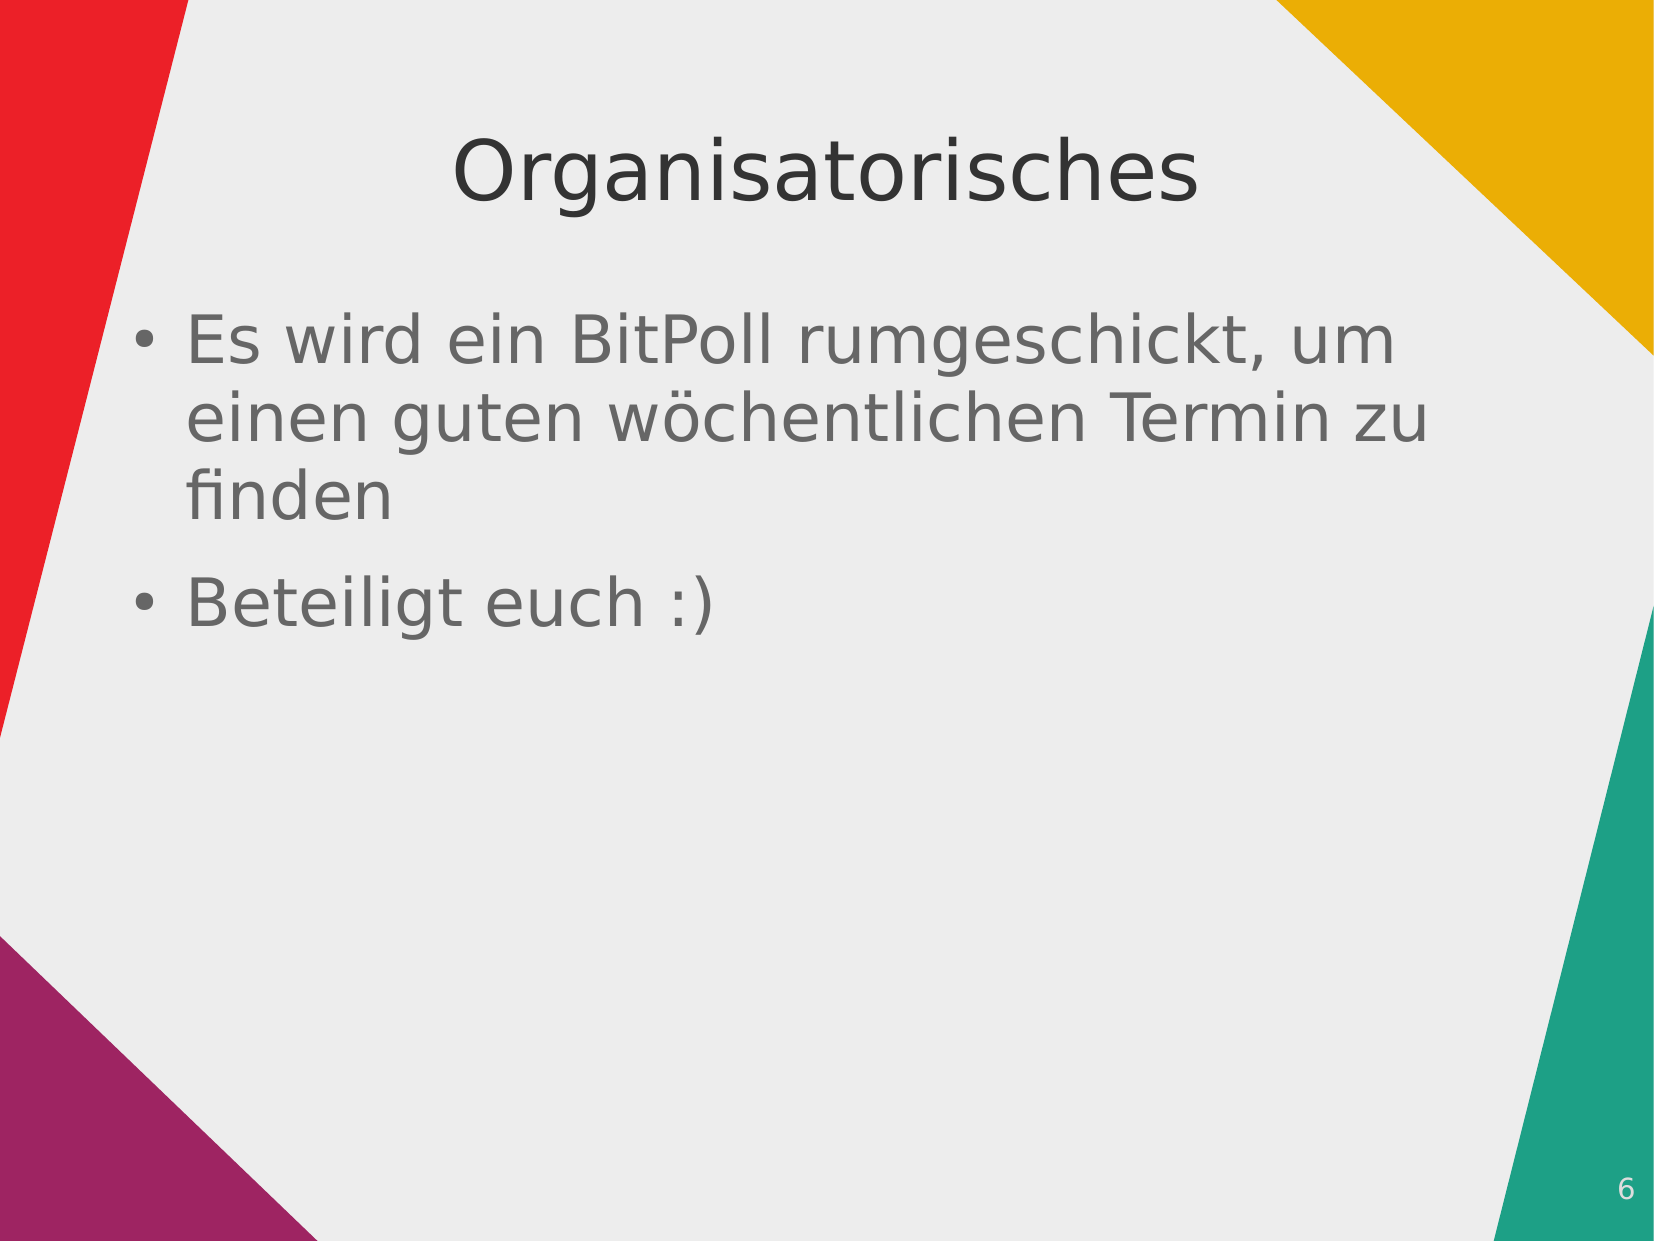

# Organisatorisches
Es wird ein BitPoll rumgeschickt, um einen guten wöchentlichen Termin zu finden
Beteiligt euch :)
6